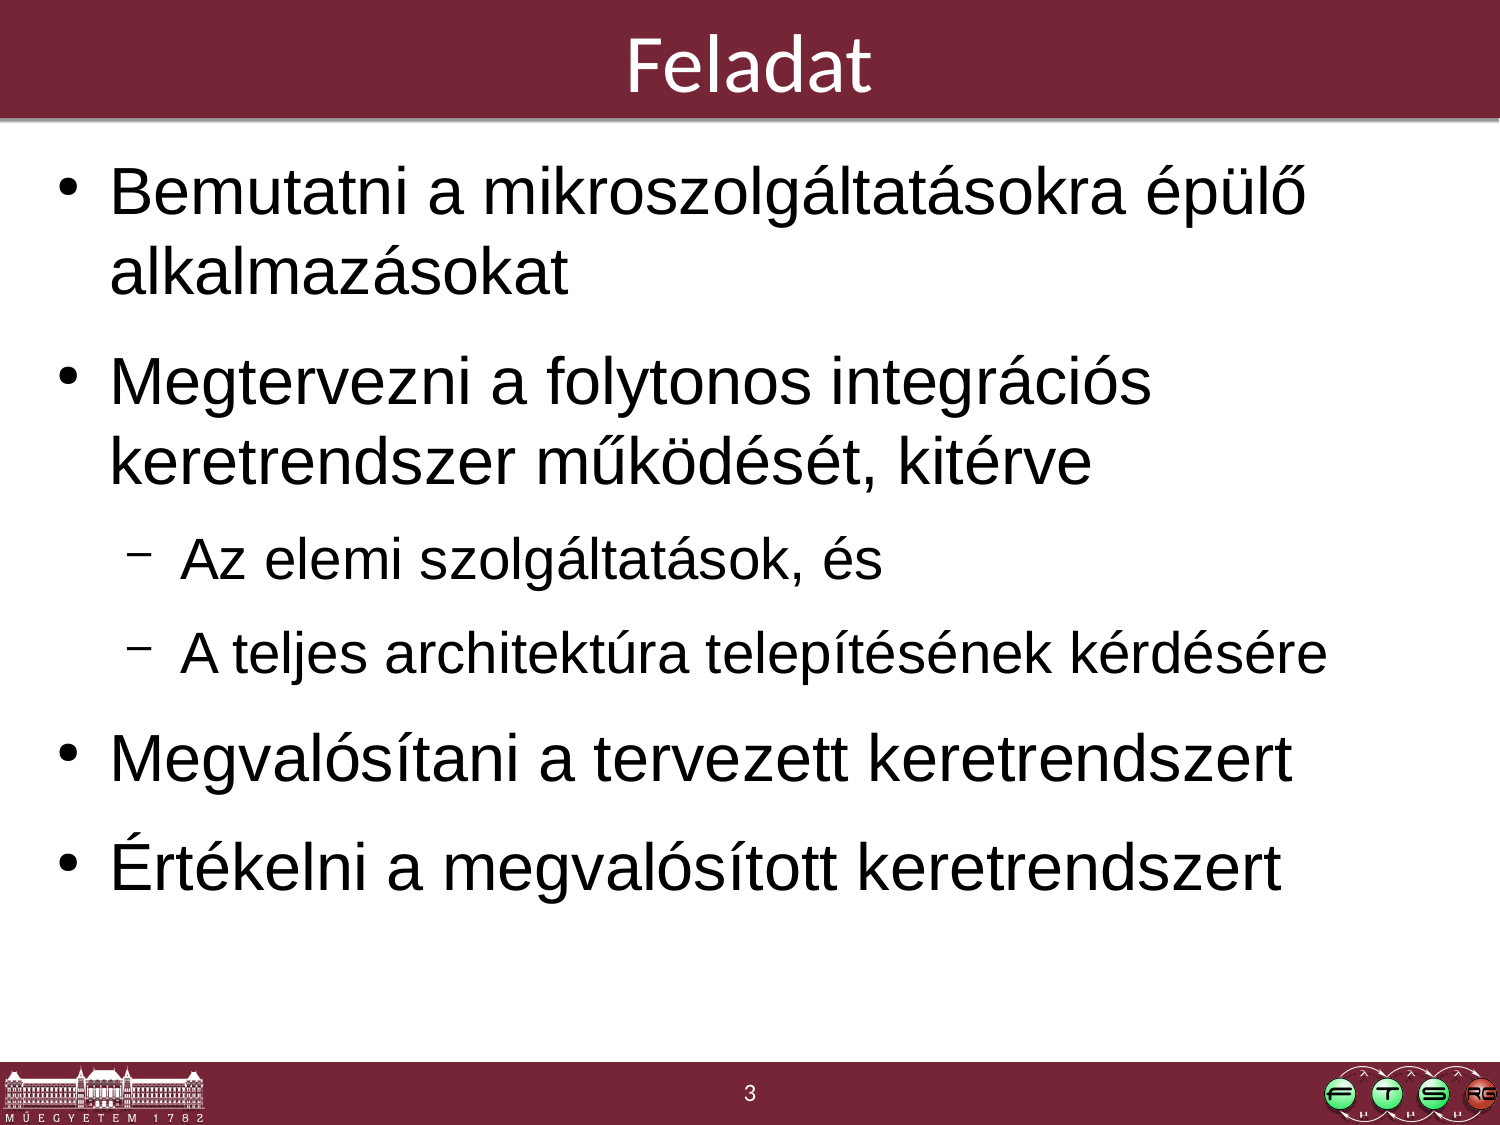

# Feladat
Bemutatni a mikroszolgáltatásokra épülő alkalmazásokat
Megtervezni a folytonos integrációs keretrendszer működését, kitérve
Az elemi szolgáltatások, és
A teljes architektúra telepítésének kérdésére
Megvalósítani a tervezett keretrendszert
Értékelni a megvalósított keretrendszert